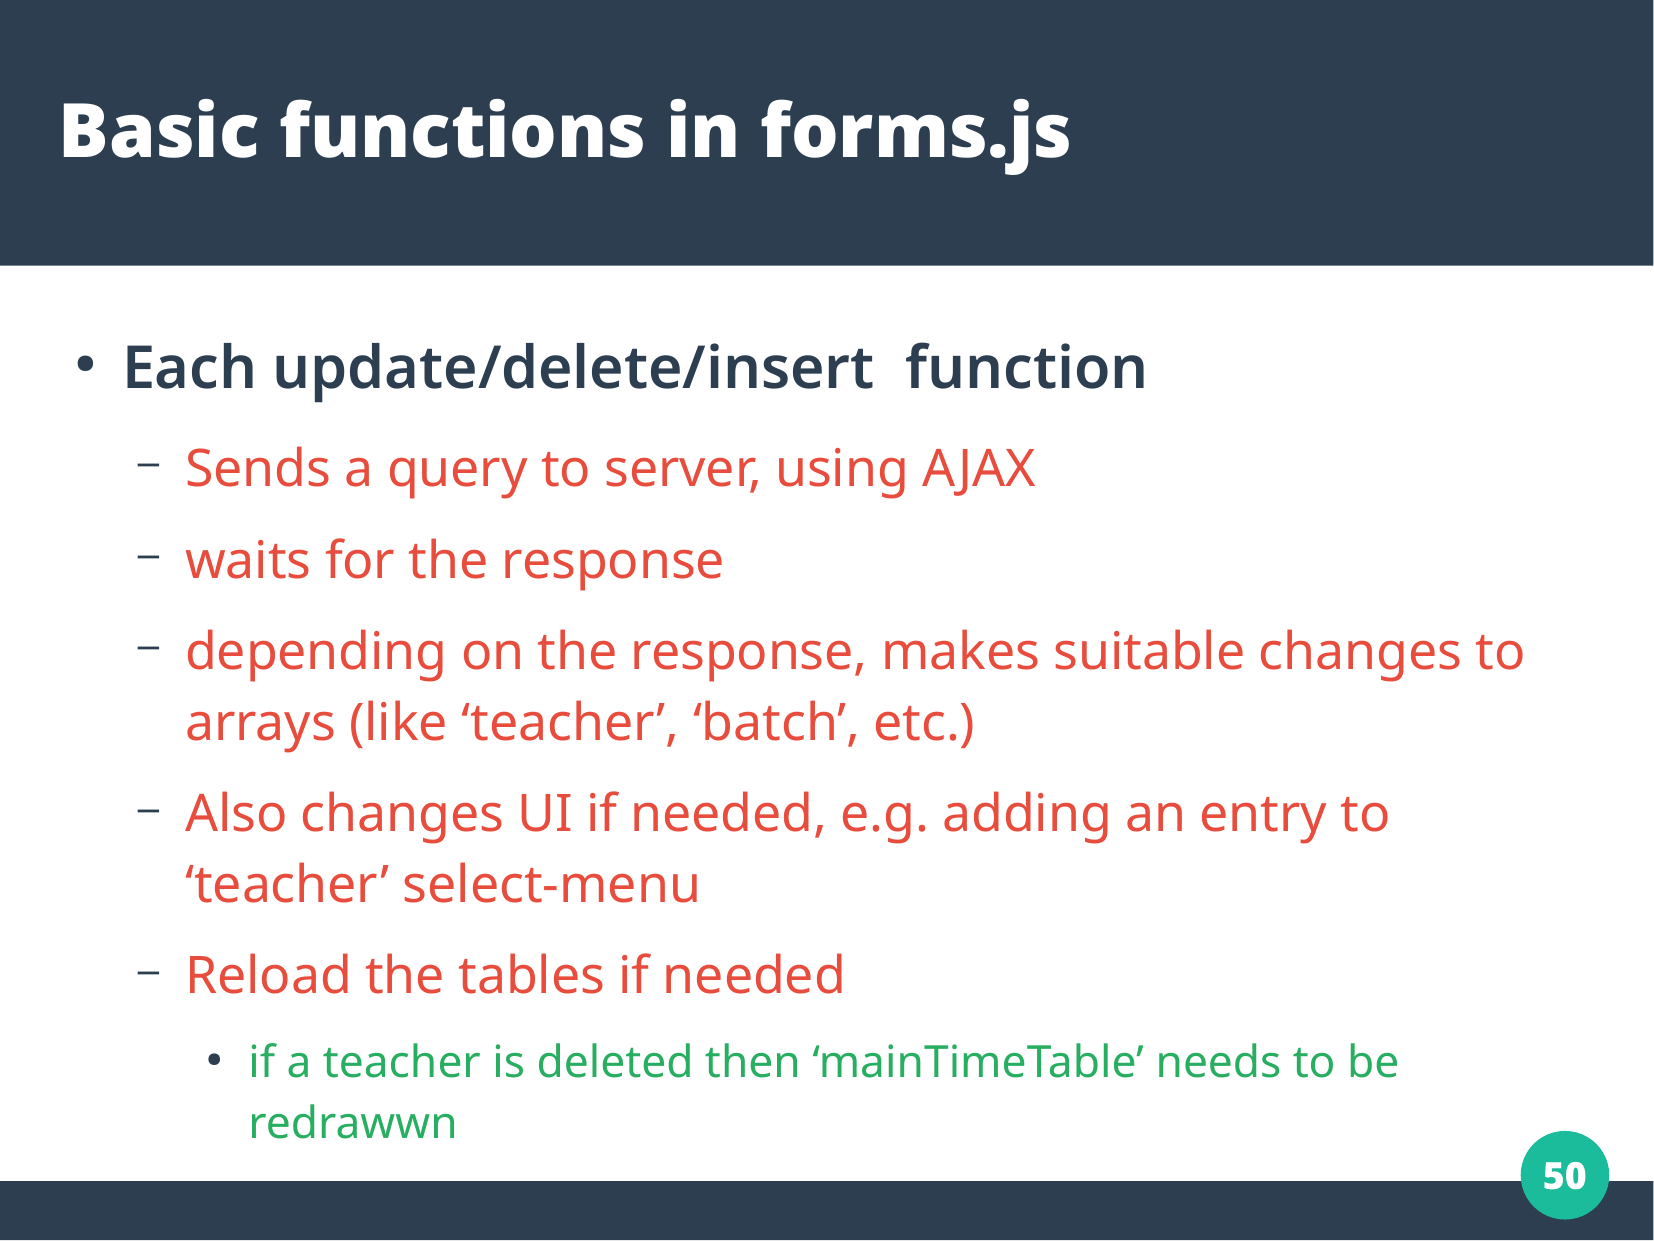

# Basic functions in forms.js
Each update/delete/insert function
Sends a query to server, using AJAX
waits for the response
depending on the response, makes suitable changes to arrays (like ‘teacher’, ‘batch’, etc.)
Also changes UI if needed, e.g. adding an entry to ‘teacher’ select-menu
Reload the tables if needed
if a teacher is deleted then ‘mainTimeTable’ needs to be redrawwn
50